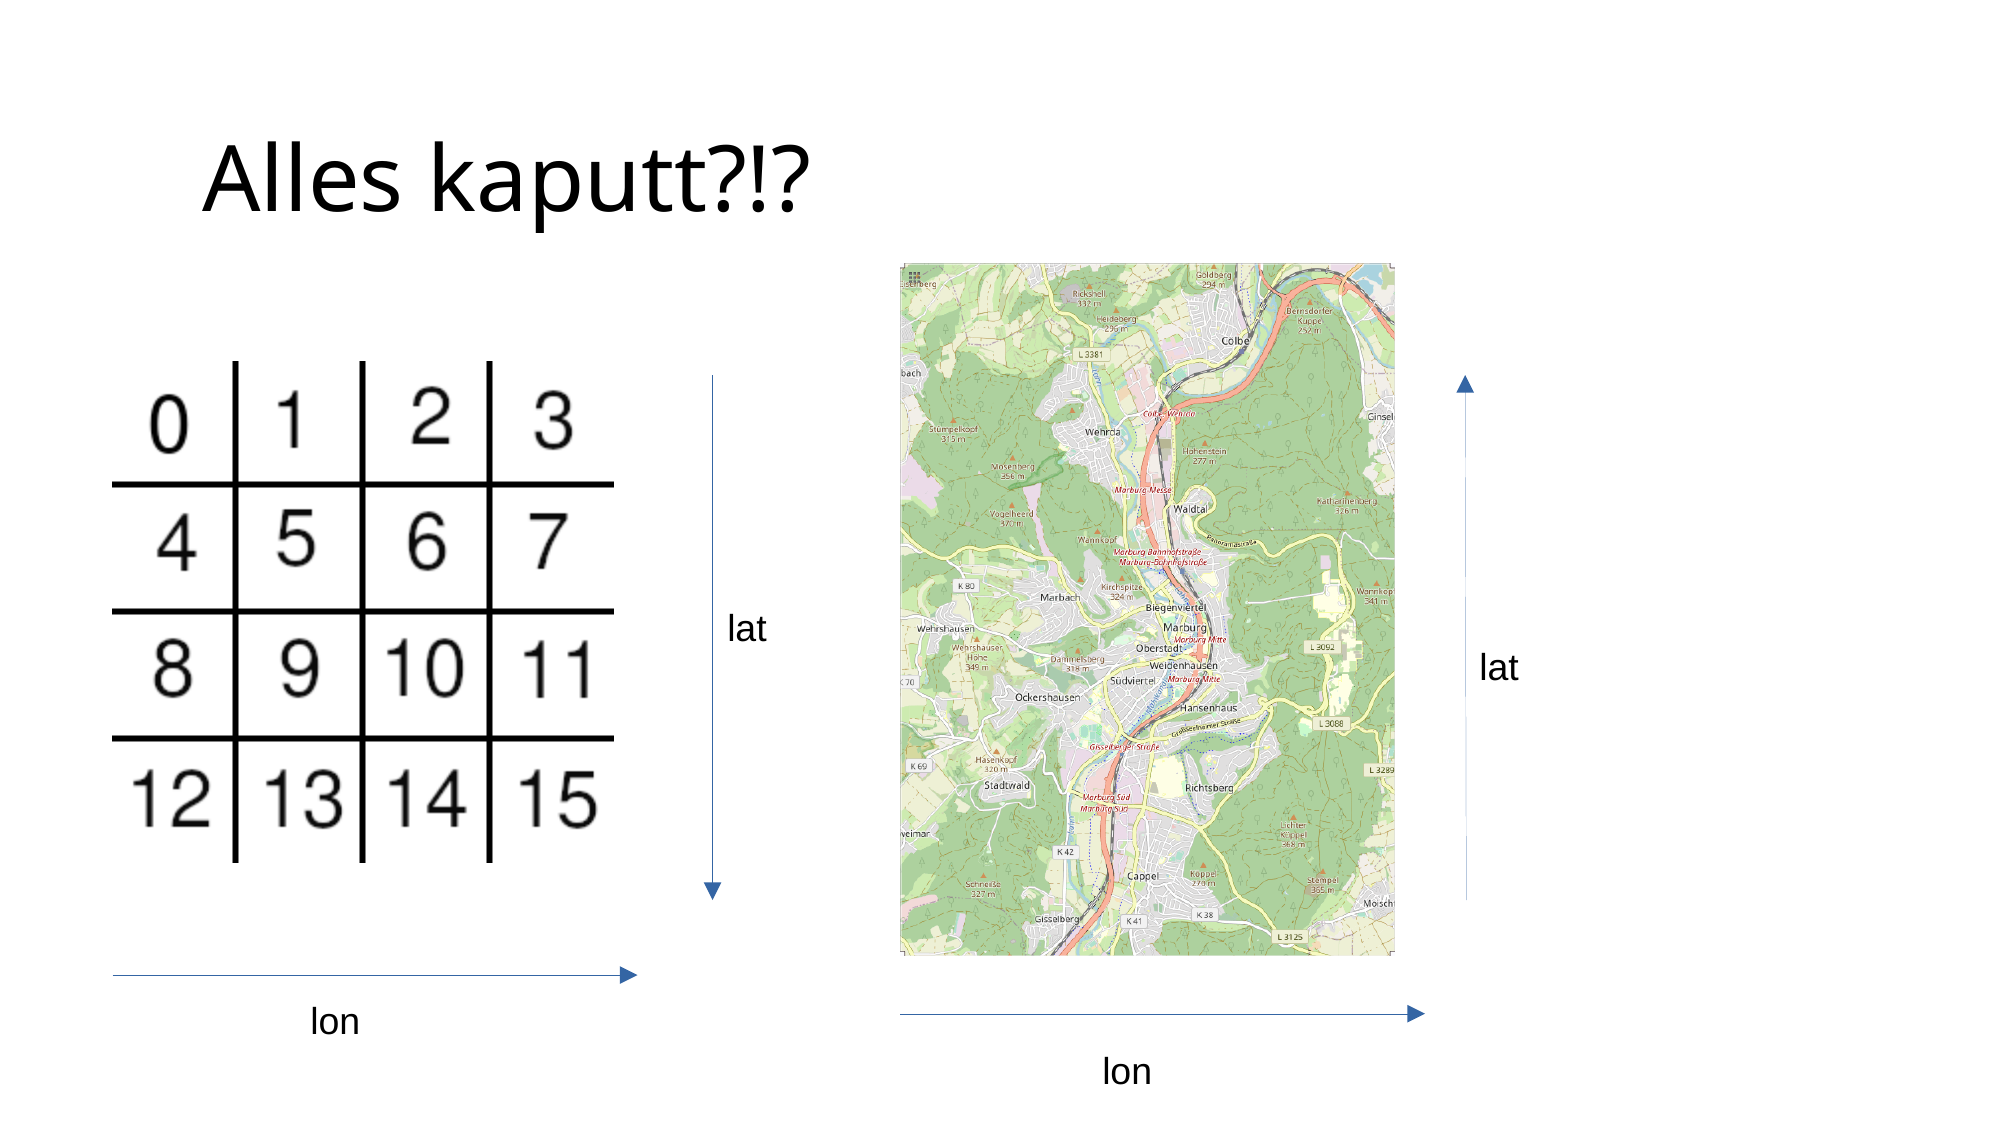

# Alles kaputt?!?
lat
lat
lon
lon